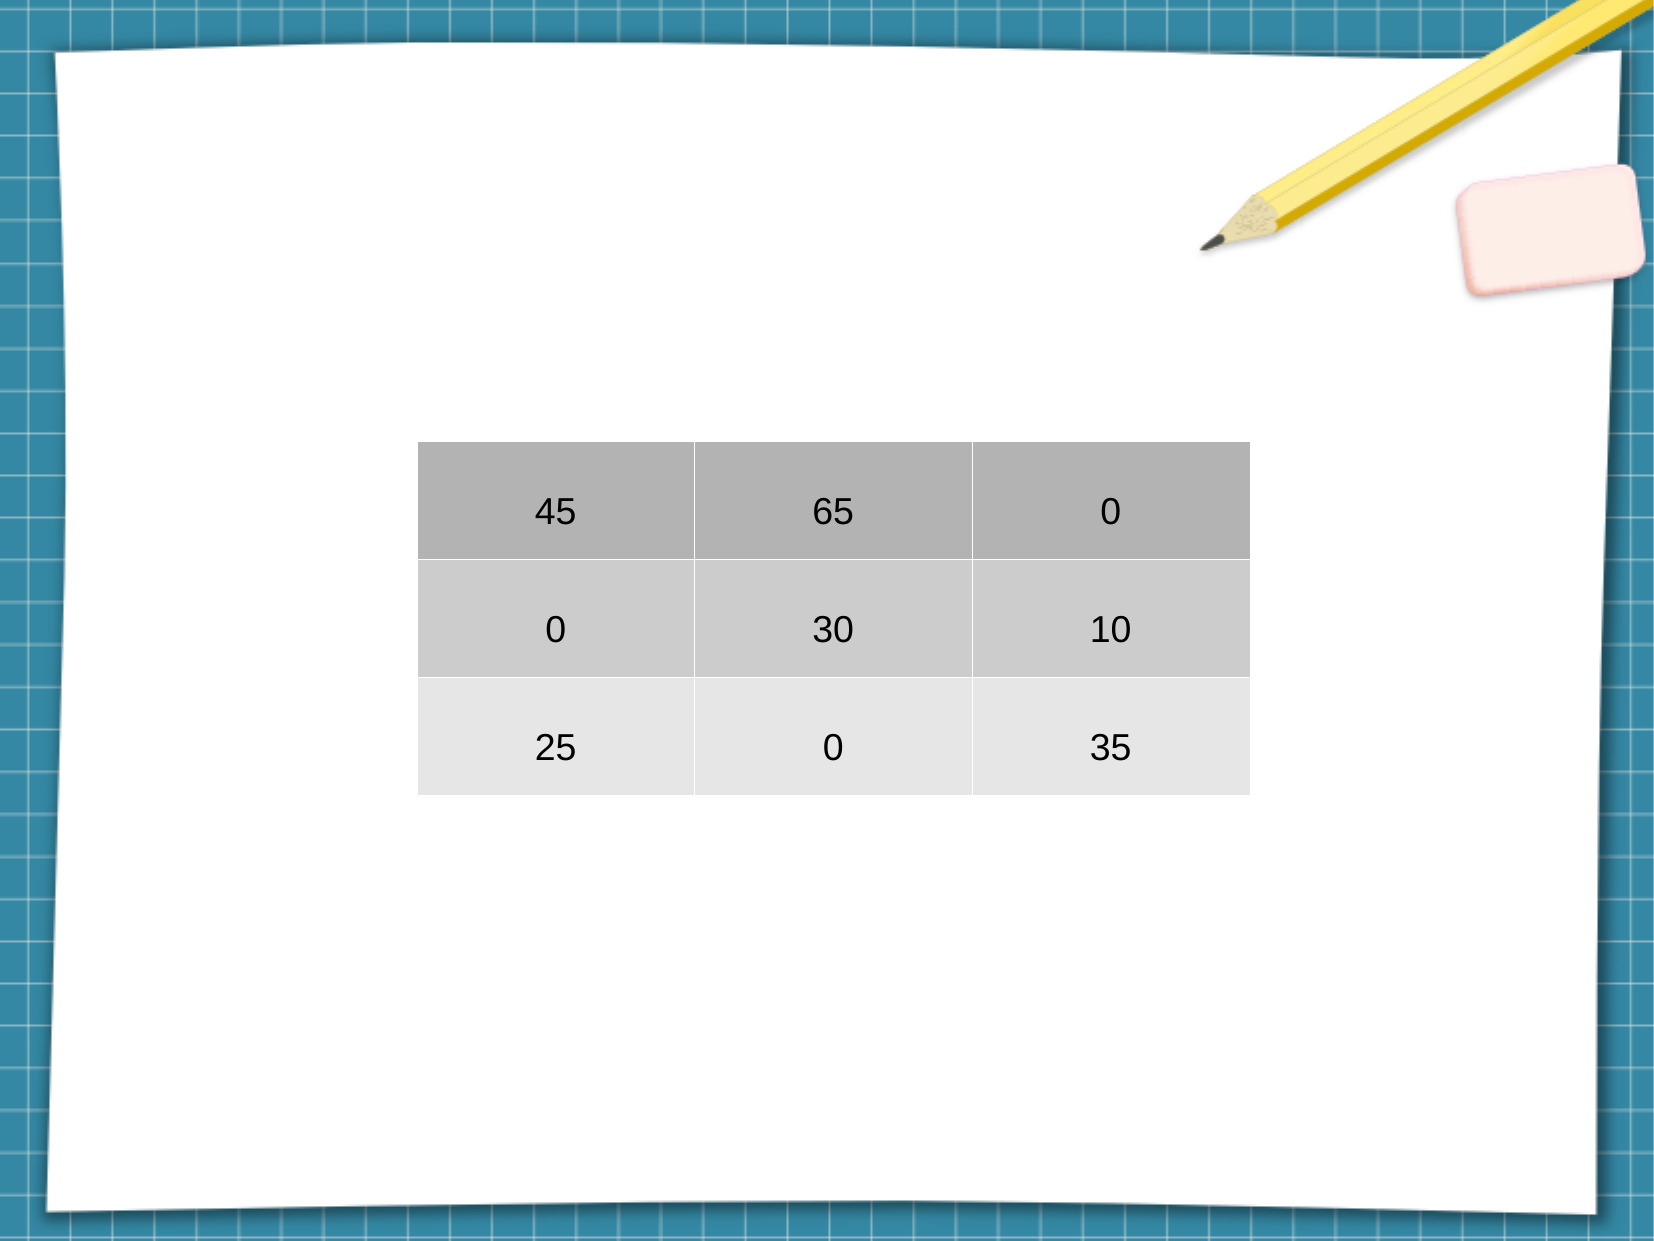

| 45 | 65 | 0 |
| --- | --- | --- |
| 0 | 30 | 10 |
| 25 | 0 | 35 |